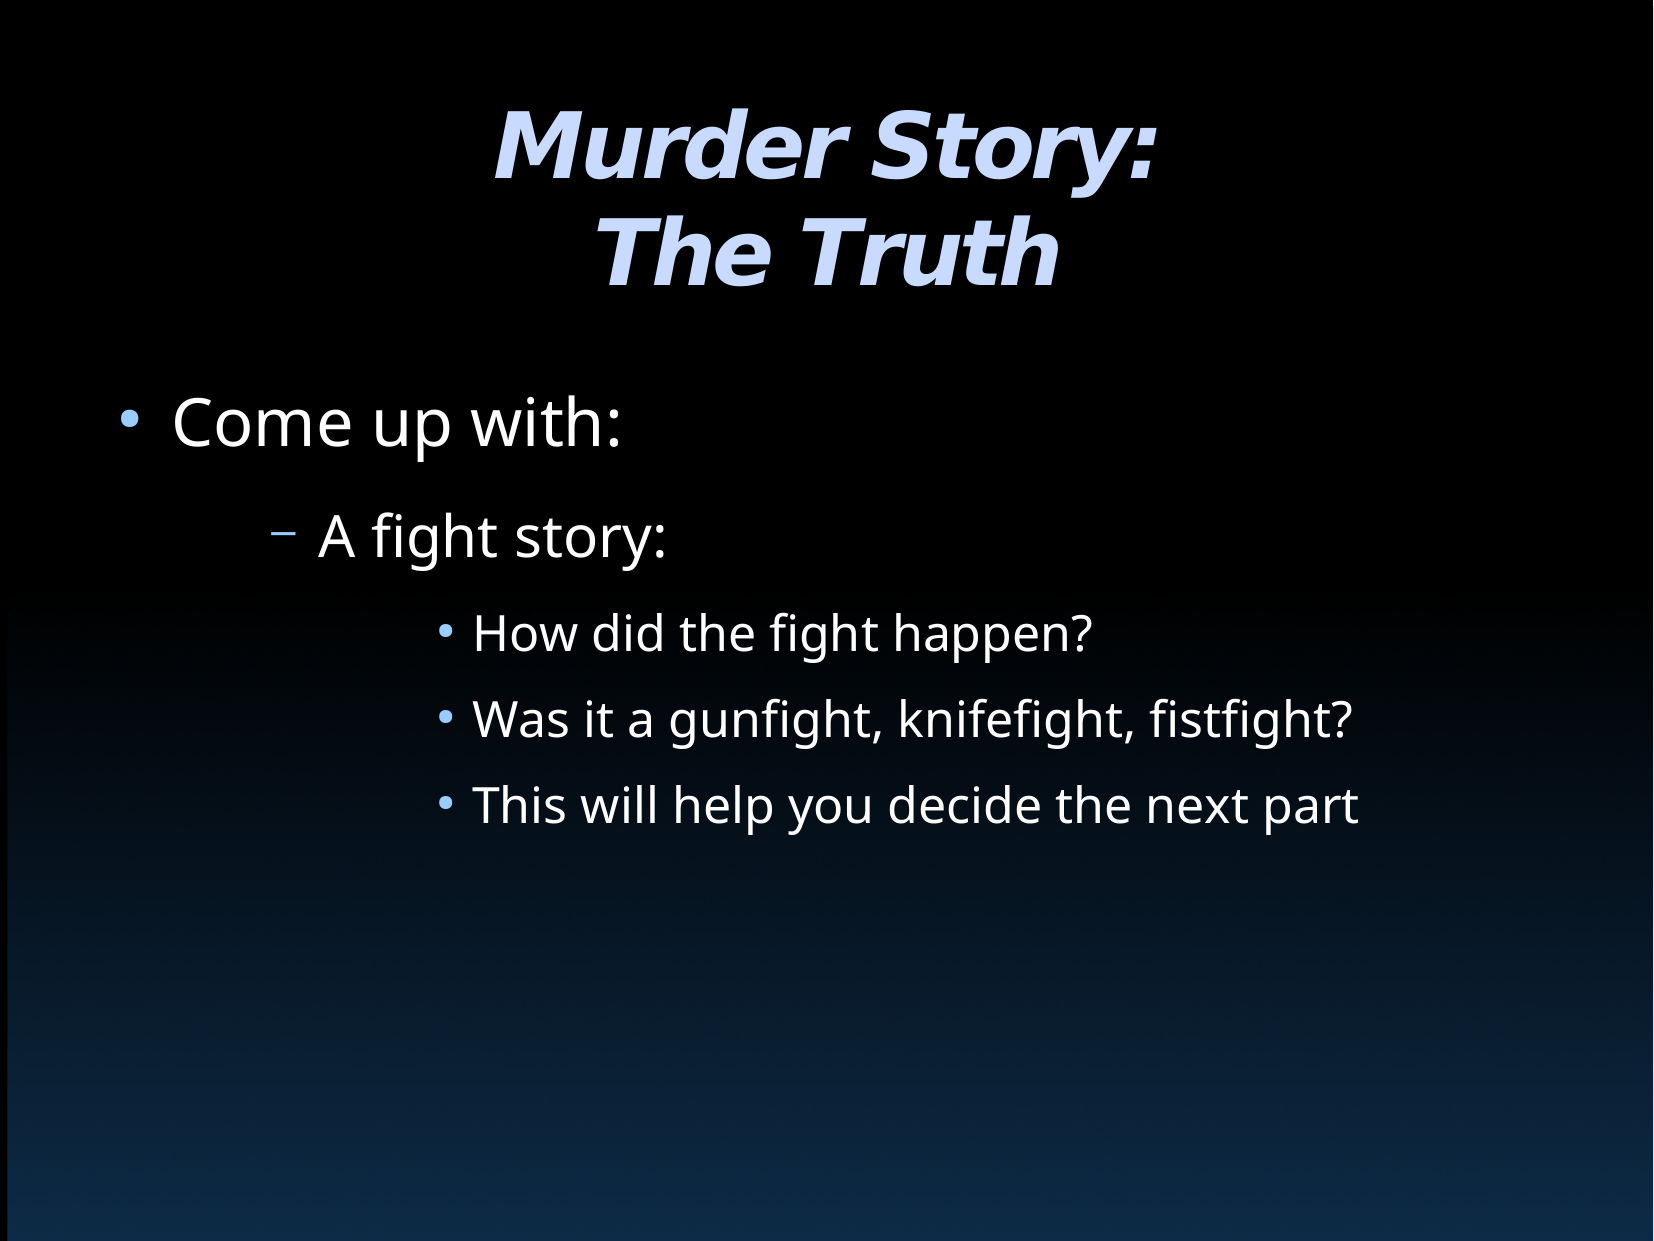

# Murder Story: The Truth
Come up with:
A fight story:
How did the fight happen?
Was it a gunfight, knifefight, fistfight?
This will help you decide the next part